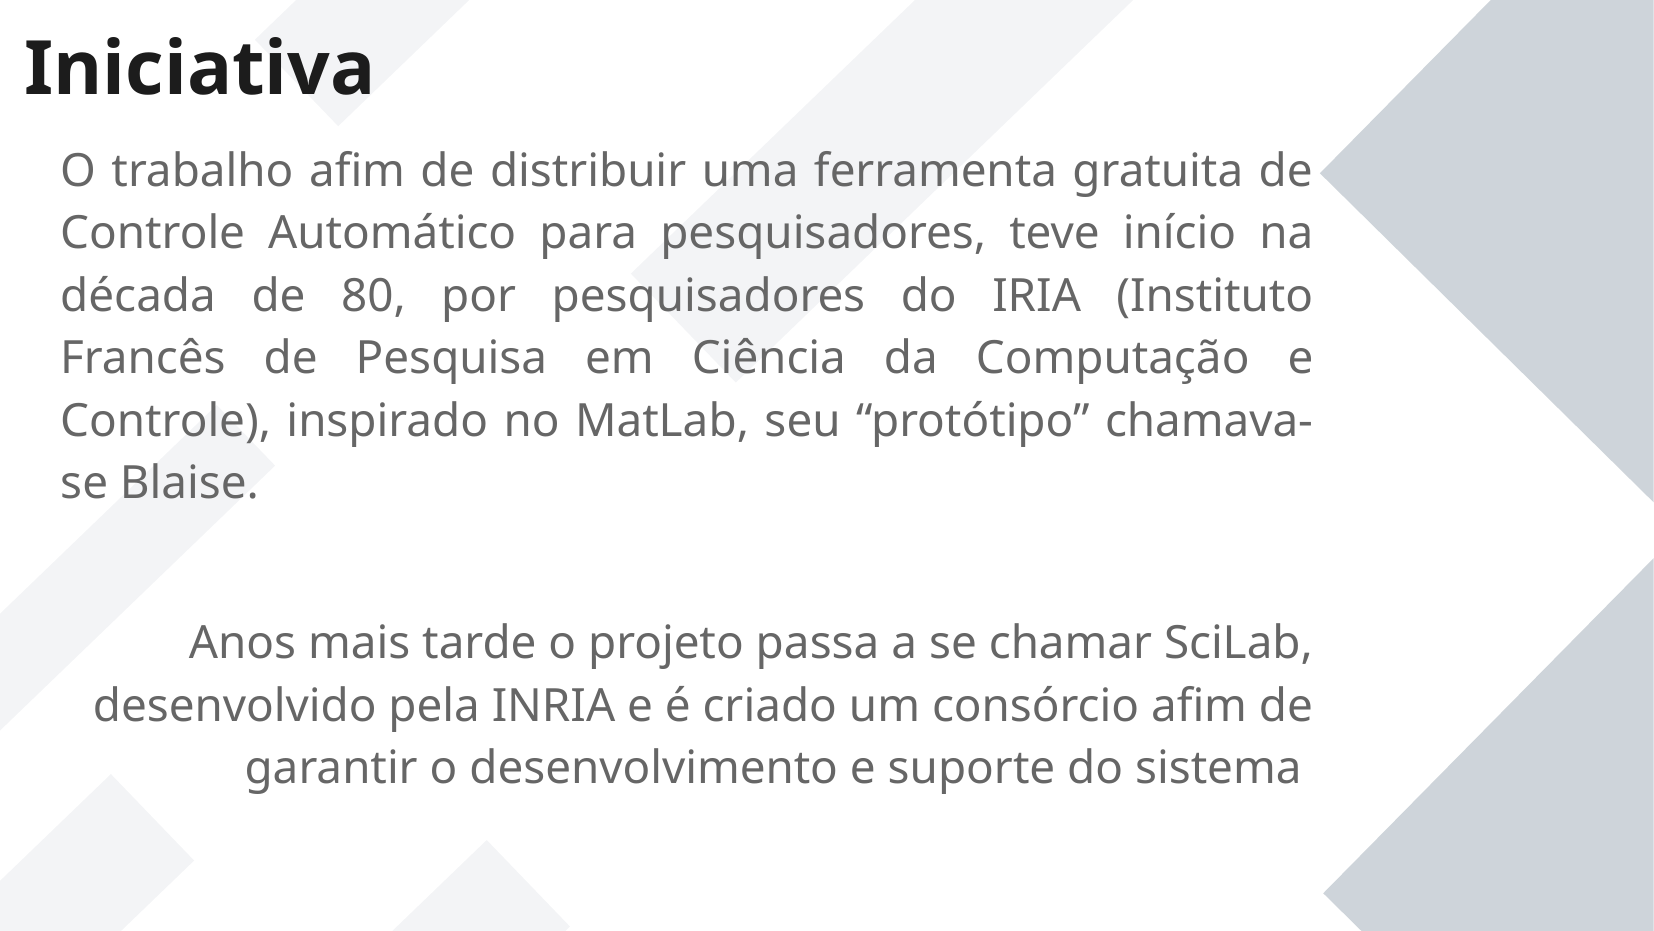

Iniciativa
O trabalho afim de distribuir uma ferramenta gratuita de Controle Automático para pesquisadores, teve início na década de 80, por pesquisadores do IRIA (Instituto Francês de Pesquisa em Ciência da Computação e Controle), inspirado no MatLab, seu “protótipo” chamava-se Blaise.
Anos mais tarde o projeto passa a se chamar SciLab, desenvolvido pela INRIA e é criado um consórcio afim de garantir o desenvolvimento e suporte do sistema